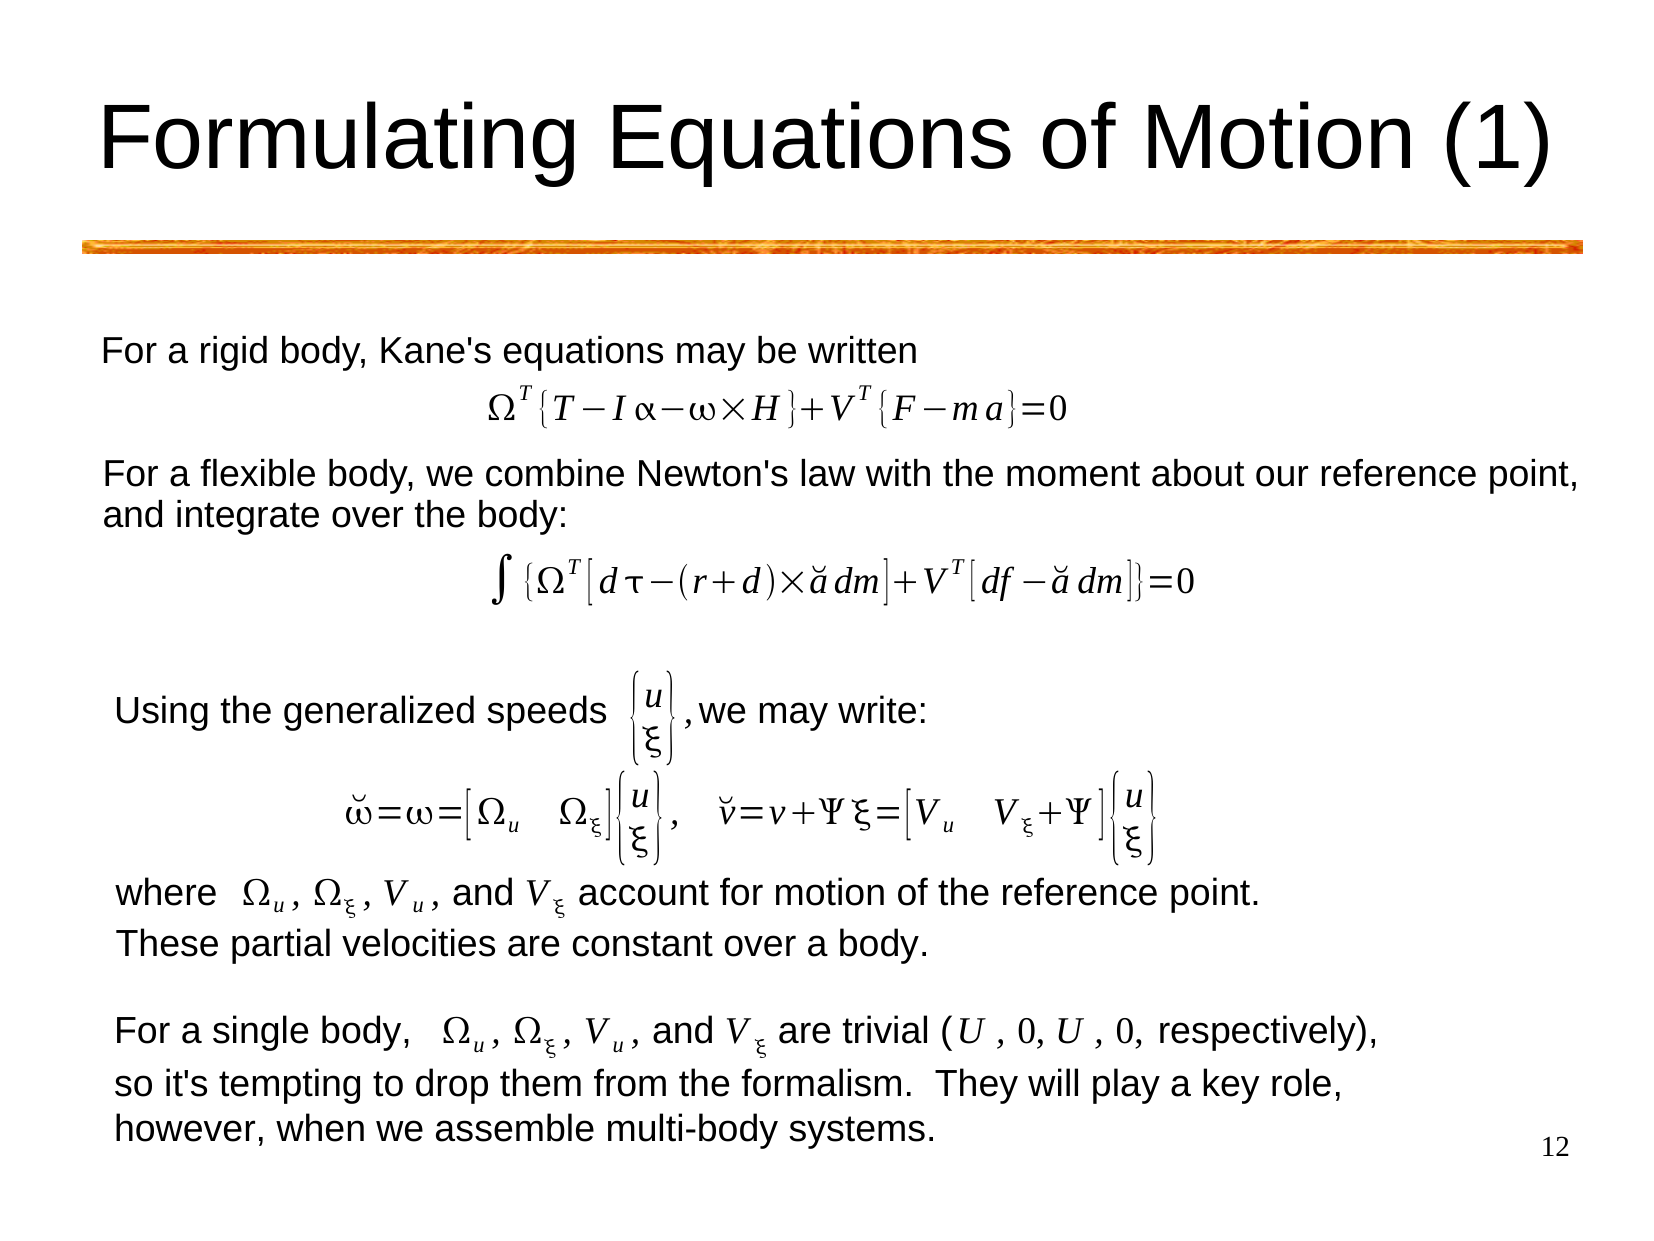

# Formulating Equations of Motion (1)
For a rigid body, Kane's equations may be written
For a flexible body, we combine Newton's law with the moment about our reference point,
and integrate over the body:
12